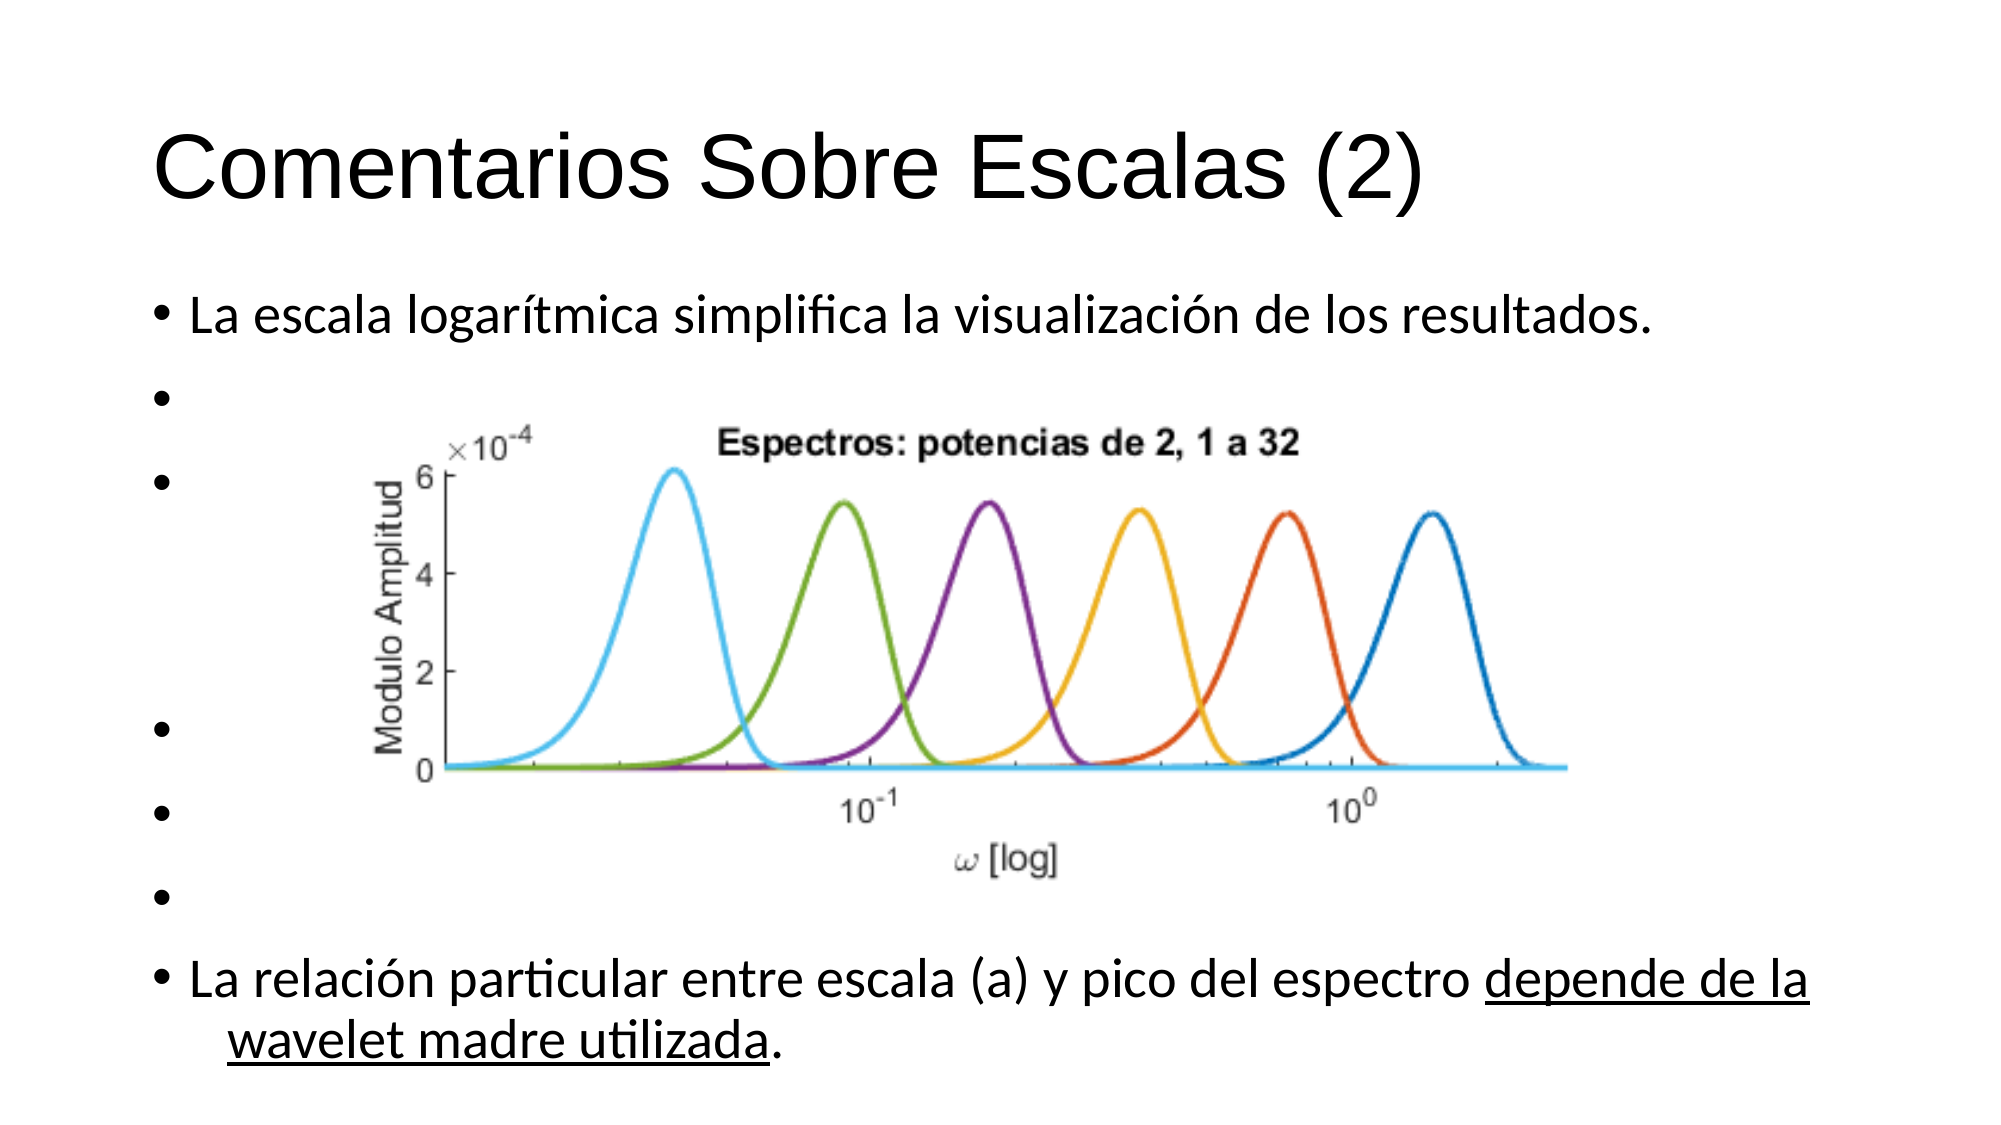

# Comentarios Sobre Escalas (2)
La escala logarítmica simplifica la visualización de los resultados.
La relación particular entre escala (a) y pico del espectro depende de la wavelet madre utilizada.